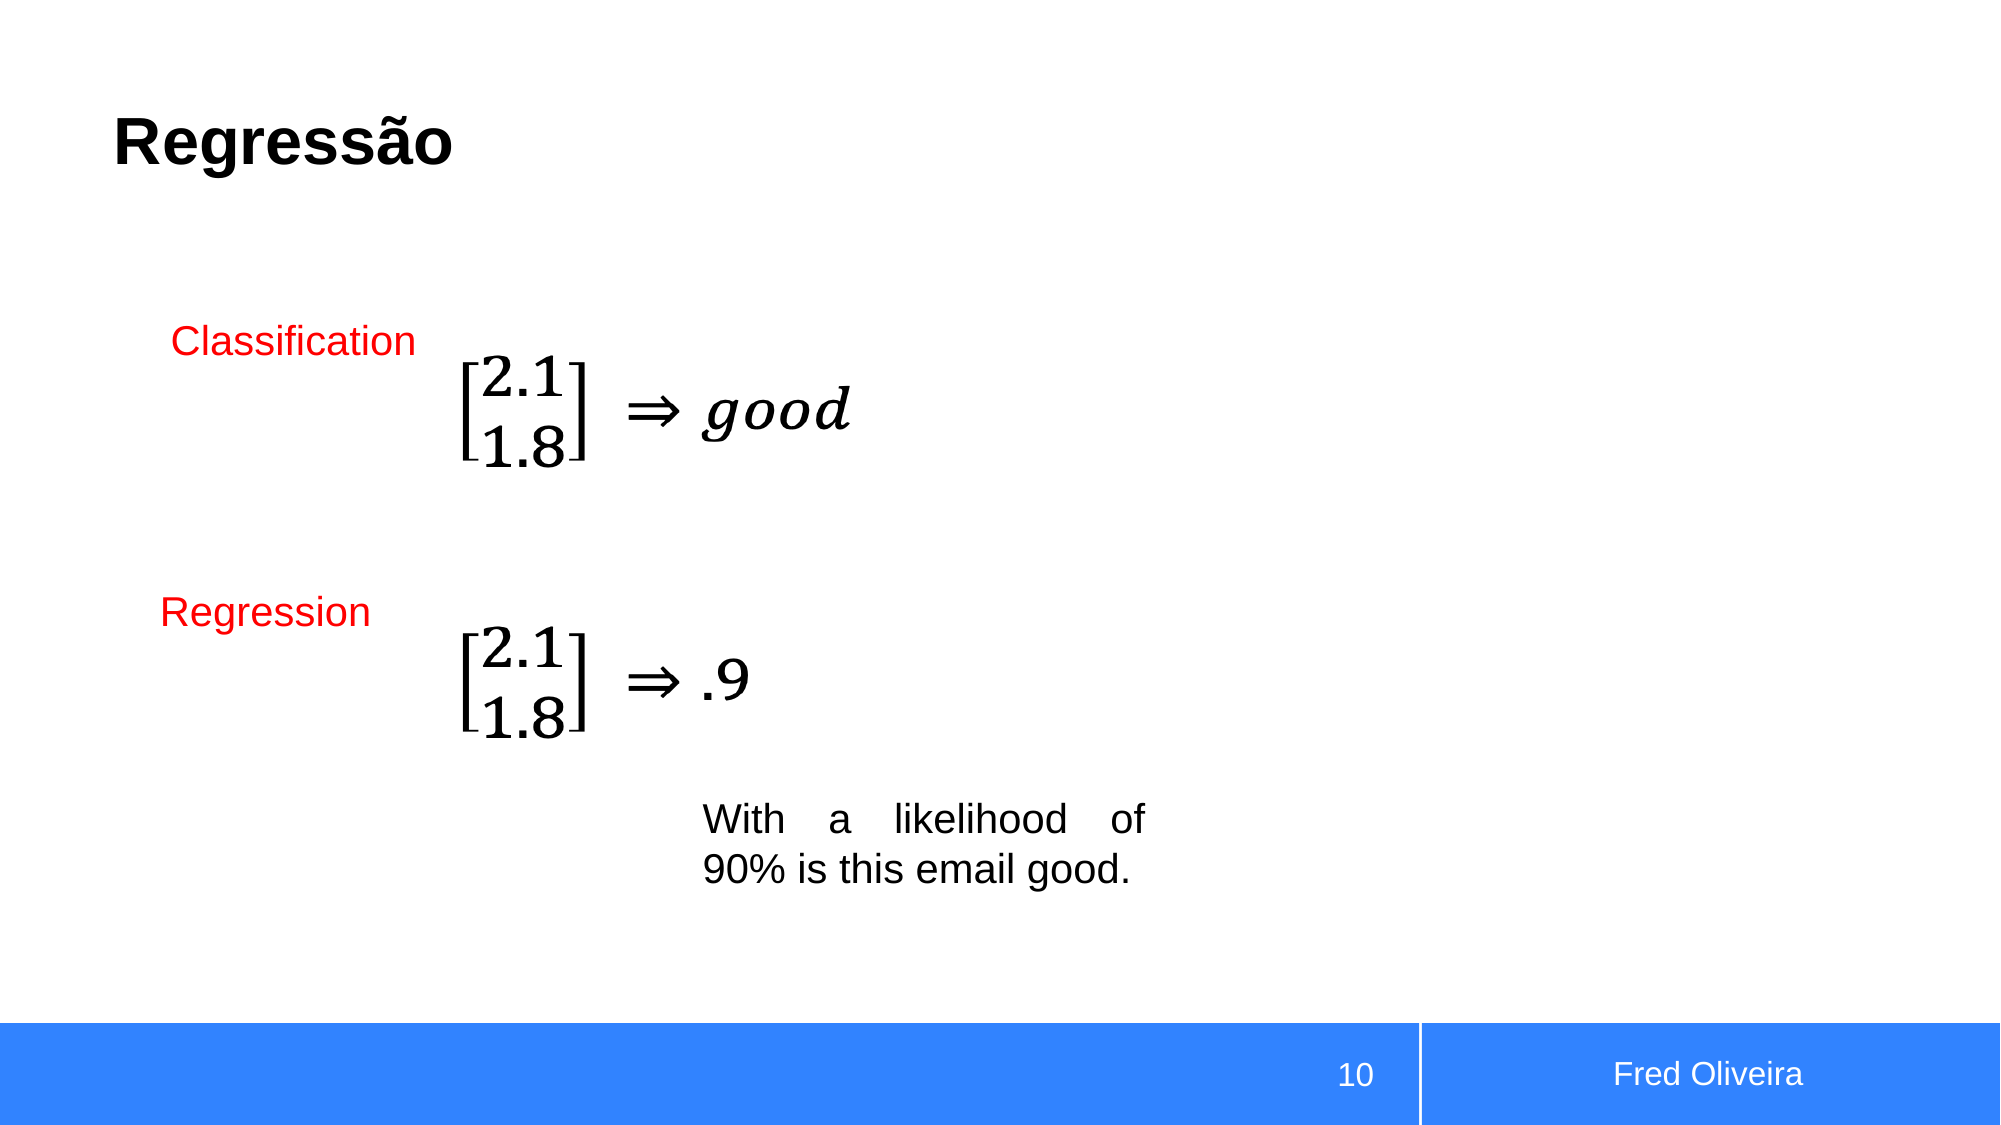

# Regressão
Classification
Regression
With a likelihood of 90% is this email good.
Fred Oliveira